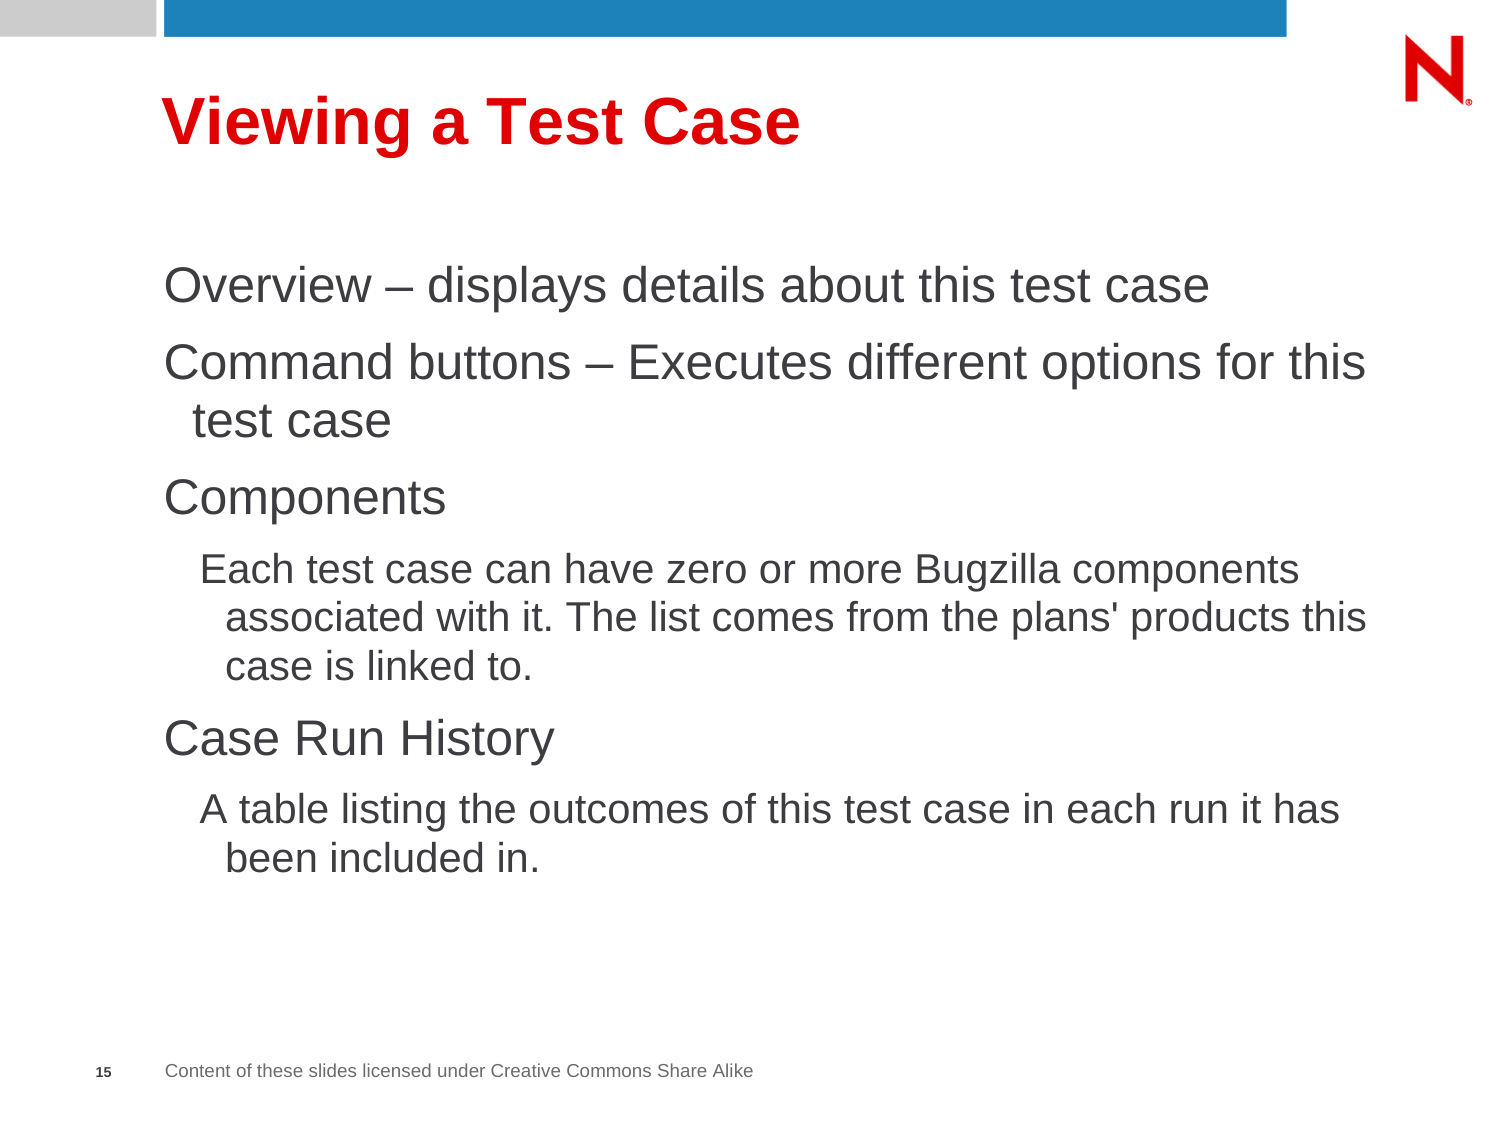

# Viewing a Test Case
Overview – displays details about this test case
Command buttons – Executes different options for this test case
Components
Each test case can have zero or more Bugzilla components associated with it. The list comes from the plans' products this case is linked to.
Case Run History
A table listing the outcomes of this test case in each run it has been included in.